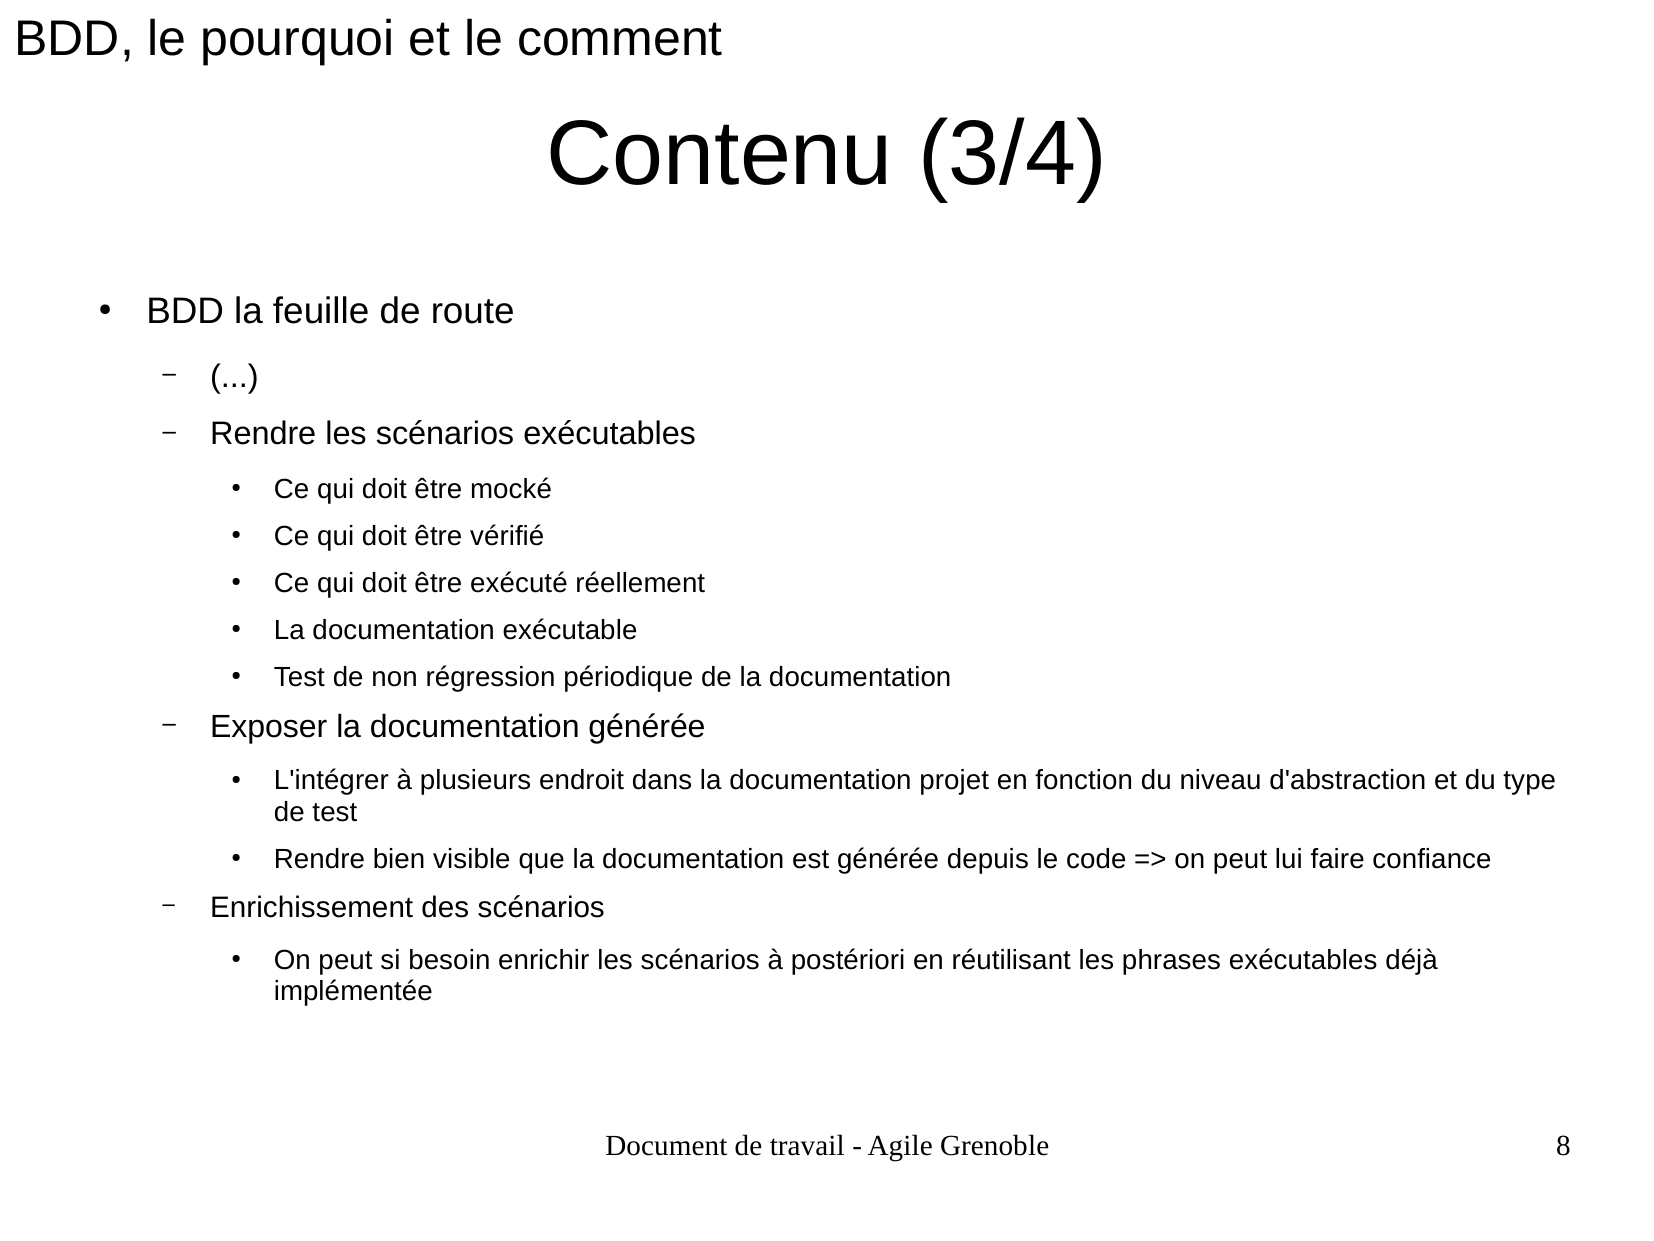

BDD, le pourquoi et le comment
# Contenu (3/4)
BDD la feuille de route
(...)
Rendre les scénarios exécutables
Ce qui doit être mocké
Ce qui doit être vérifié
Ce qui doit être exécuté réellement
La documentation exécutable
Test de non régression périodique de la documentation
Exposer la documentation générée
L'intégrer à plusieurs endroit dans la documentation projet en fonction du niveau d'abstraction et du type de test
Rendre bien visible que la documentation est générée depuis le code => on peut lui faire confiance
Enrichissement des scénarios
On peut si besoin enrichir les scénarios à postériori en réutilisant les phrases exécutables déjà implémentée
Document de travail - Agile Grenoble
8